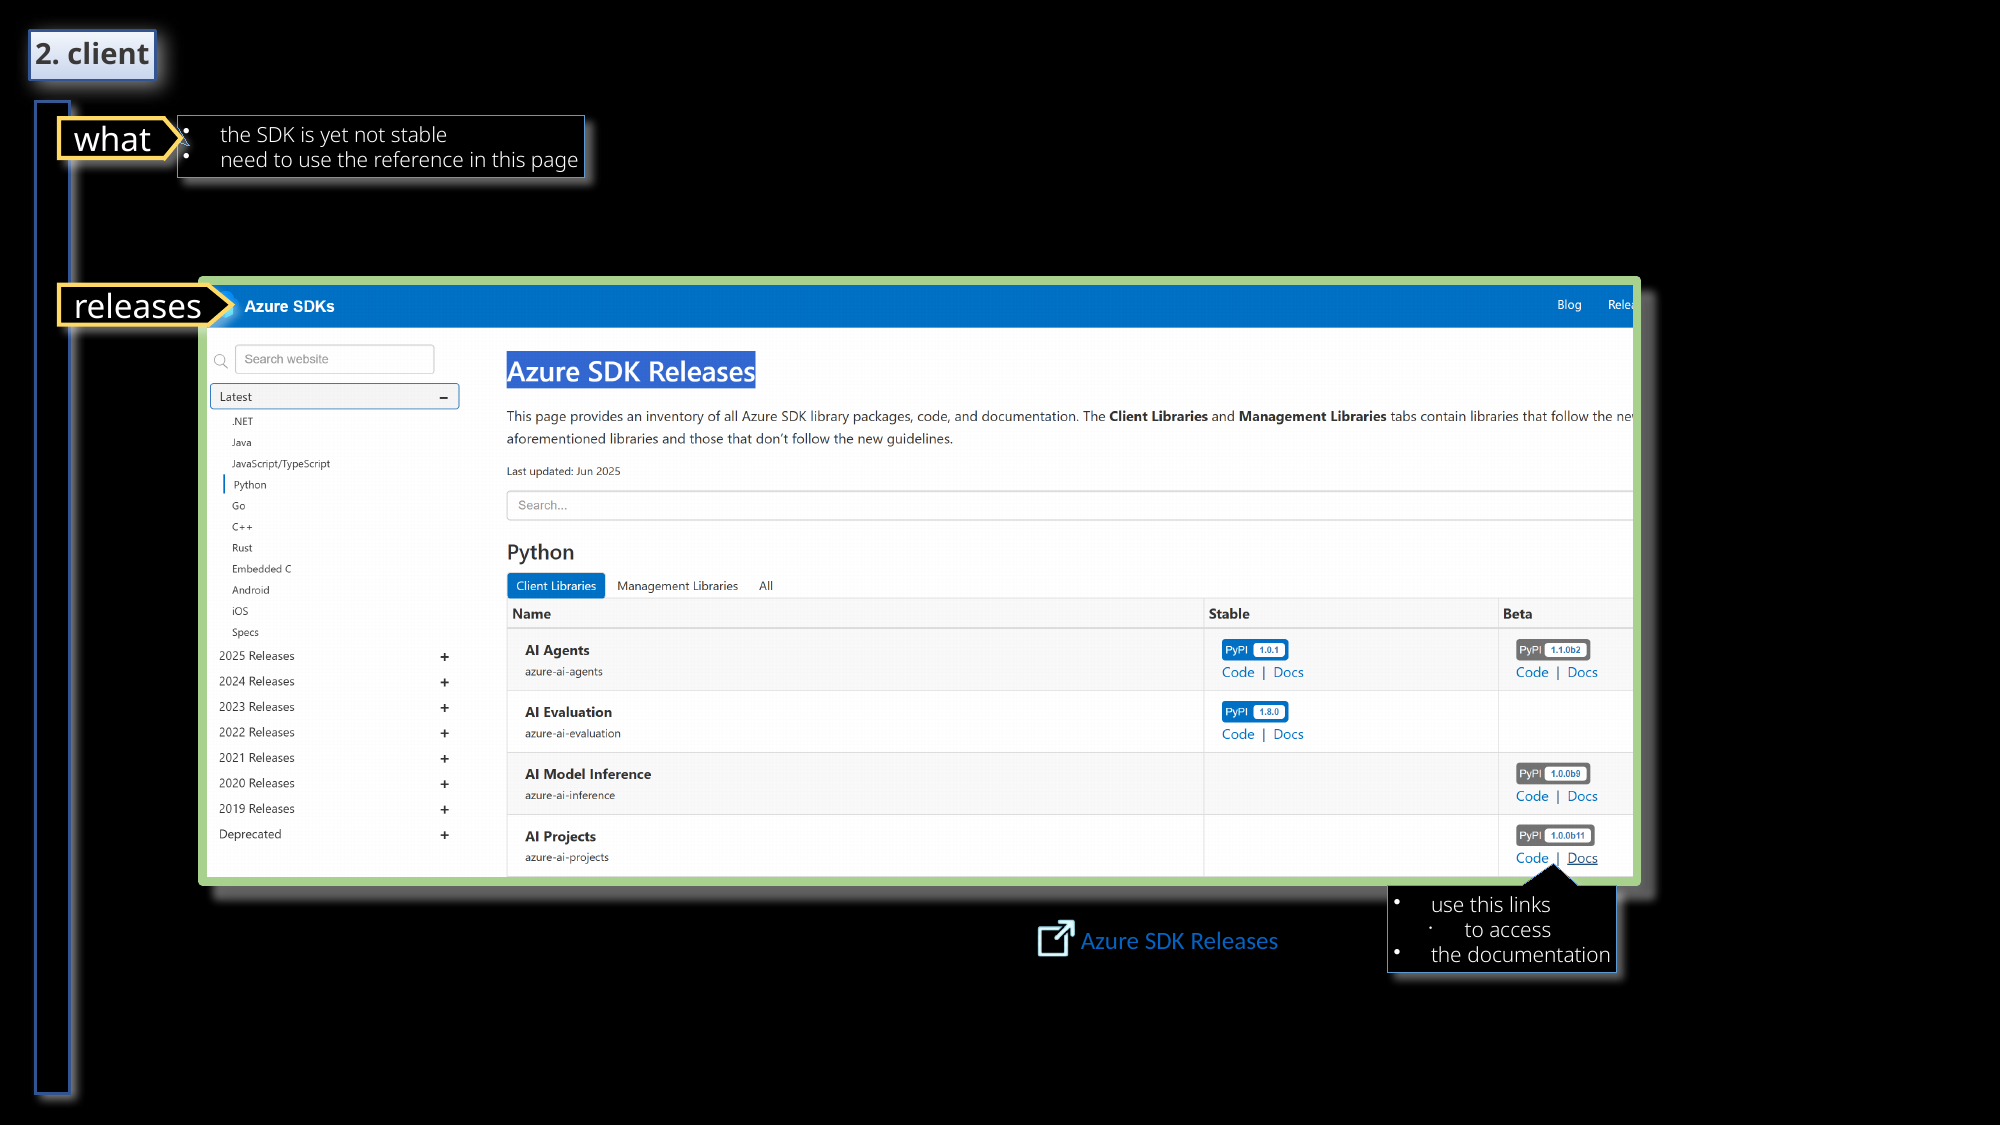

# 2. client
the SDK is yet not stable
need to use the reference in this page
what
releases
use this links
to access
the documentation
Azure SDK Releases